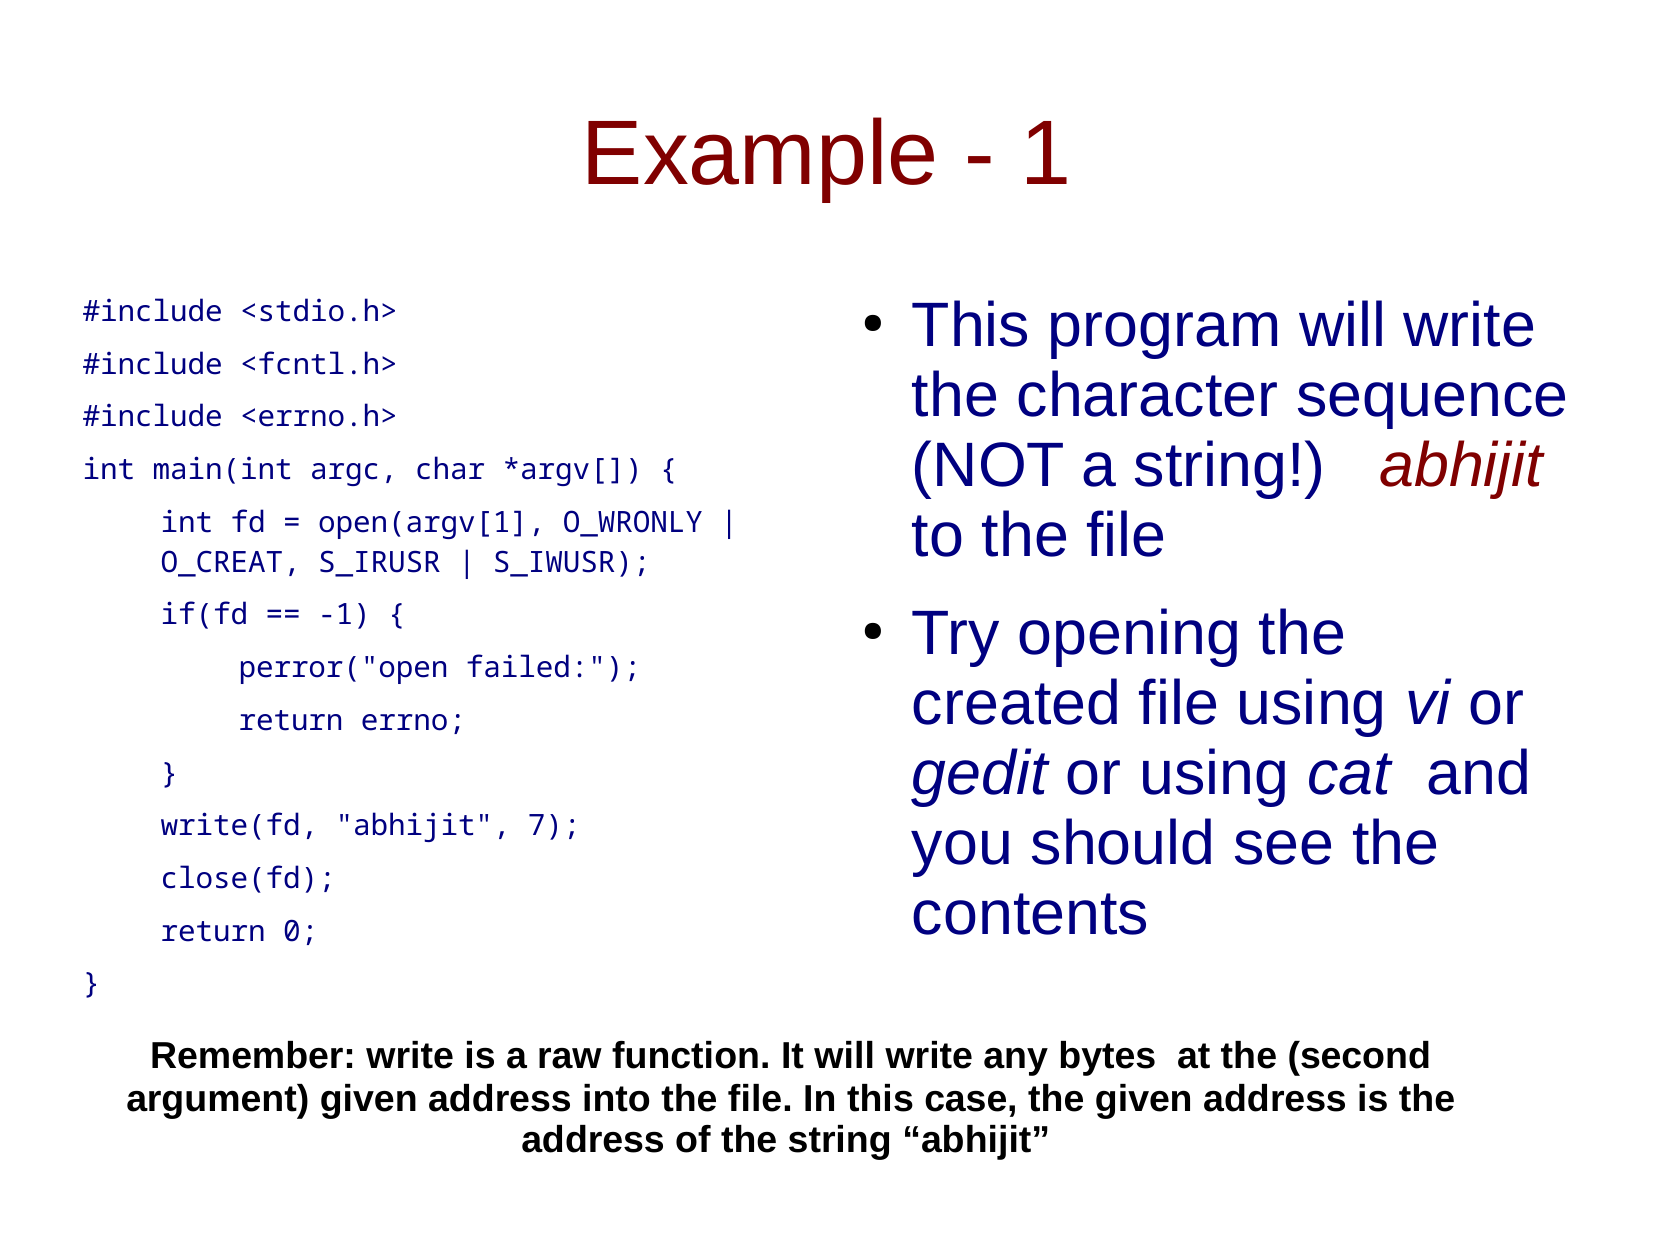

# Example - 1
#include <stdio.h>
#include <fcntl.h>
#include <errno.h>
int main(int argc, char *argv[]) {
int fd = open(argv[1], O_WRONLY | O_CREAT, S_IRUSR | S_IWUSR);
if(fd == -1) {
perror("open failed:");
return errno;
}
write(fd, "abhijit", 7);
close(fd);
return 0;
}
This program will write the character sequence (NOT a string!) abhijit to the file
Try opening the created file using vi or gedit or using cat and you should see the contents
Remember: write is a raw function. It will write any bytes at the (second argument) given address into the file. In this case, the given address is the address of the string “abhijit”